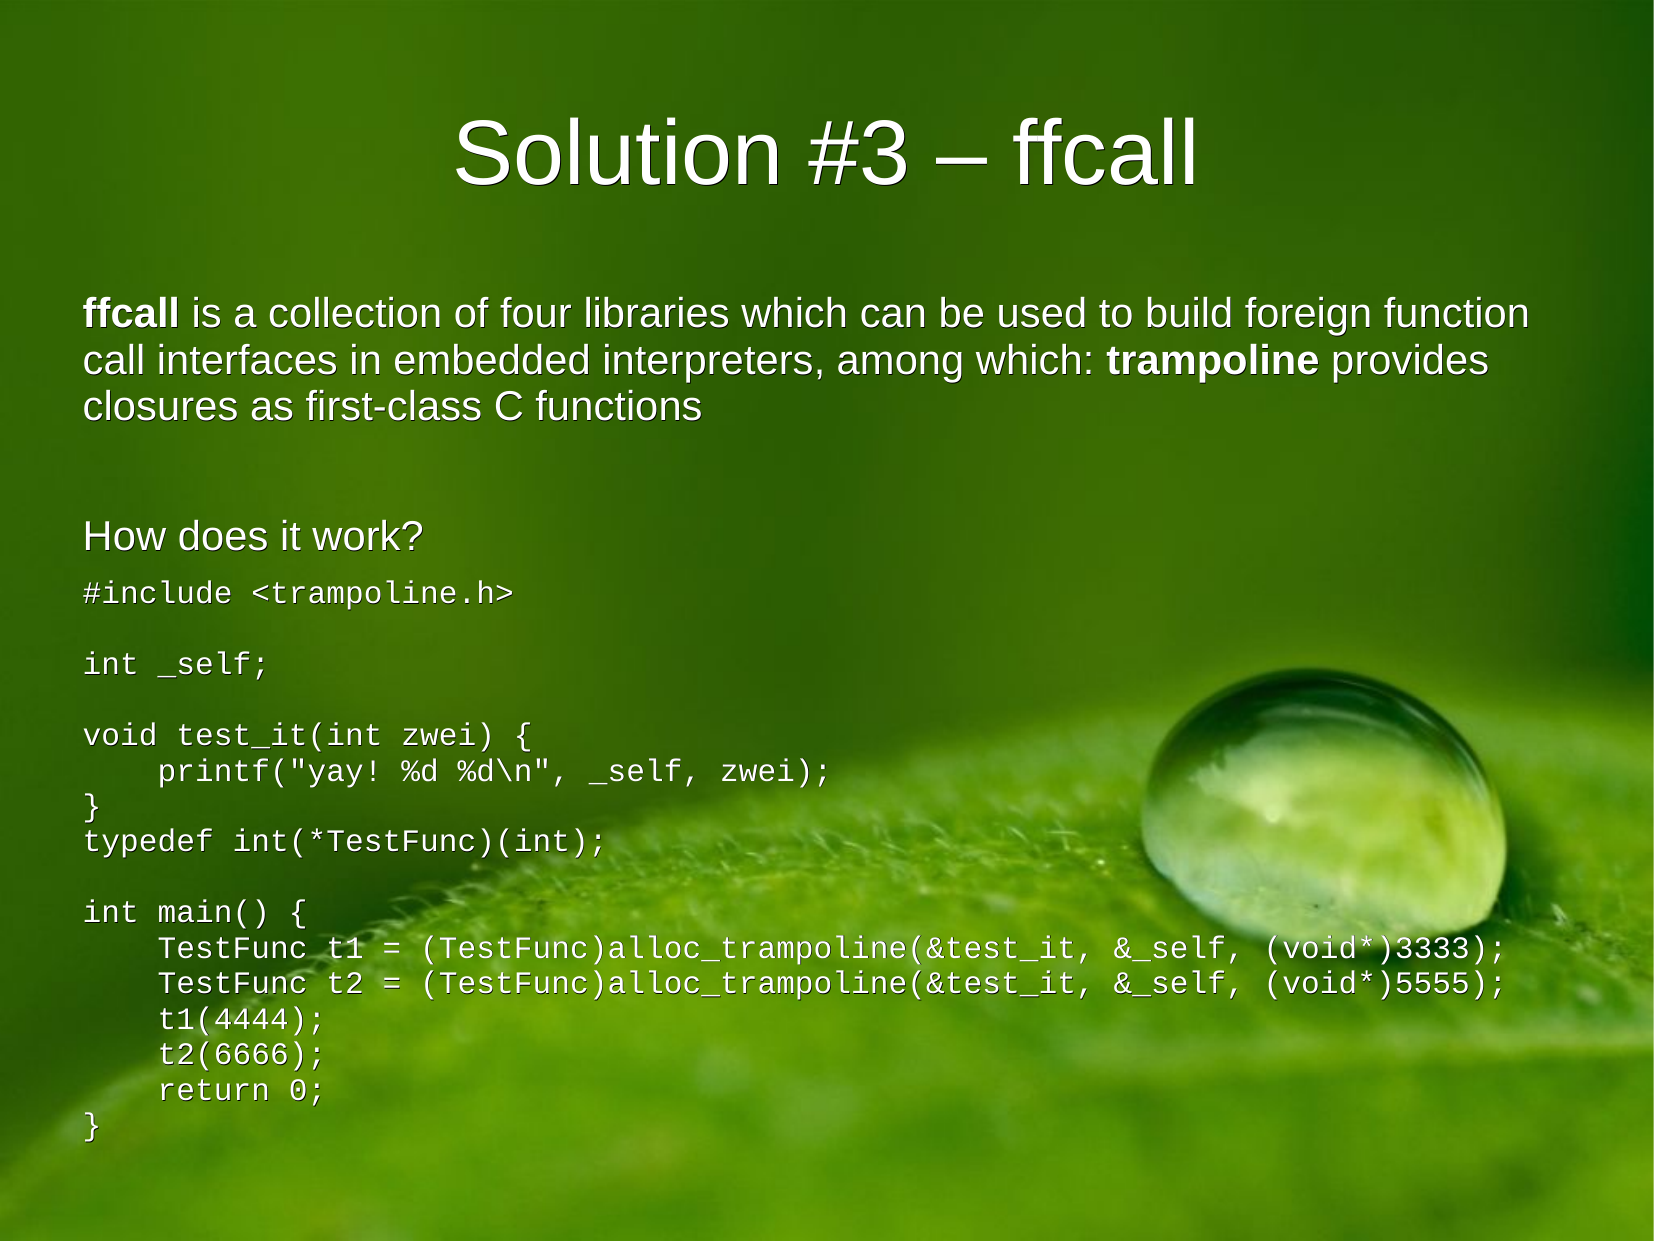

# Solution #3 – ffcall
ffcall is a collection of four libraries which can be used to build foreign function call interfaces in embedded interpreters, among which: trampoline provides closures as first-class C functions
How does it work?
#include <trampoline.h>
int _self;
void test_it(int zwei) {
 printf("yay! %d %d\n", _self, zwei);
}
typedef int(*TestFunc)(int);
int main() {
 TestFunc t1 = (TestFunc)alloc_trampoline(&test_it, &_self, (void*)3333);
 TestFunc t2 = (TestFunc)alloc_trampoline(&test_it, &_self, (void*)5555);
 t1(4444);
 t2(6666);
 return 0;
}